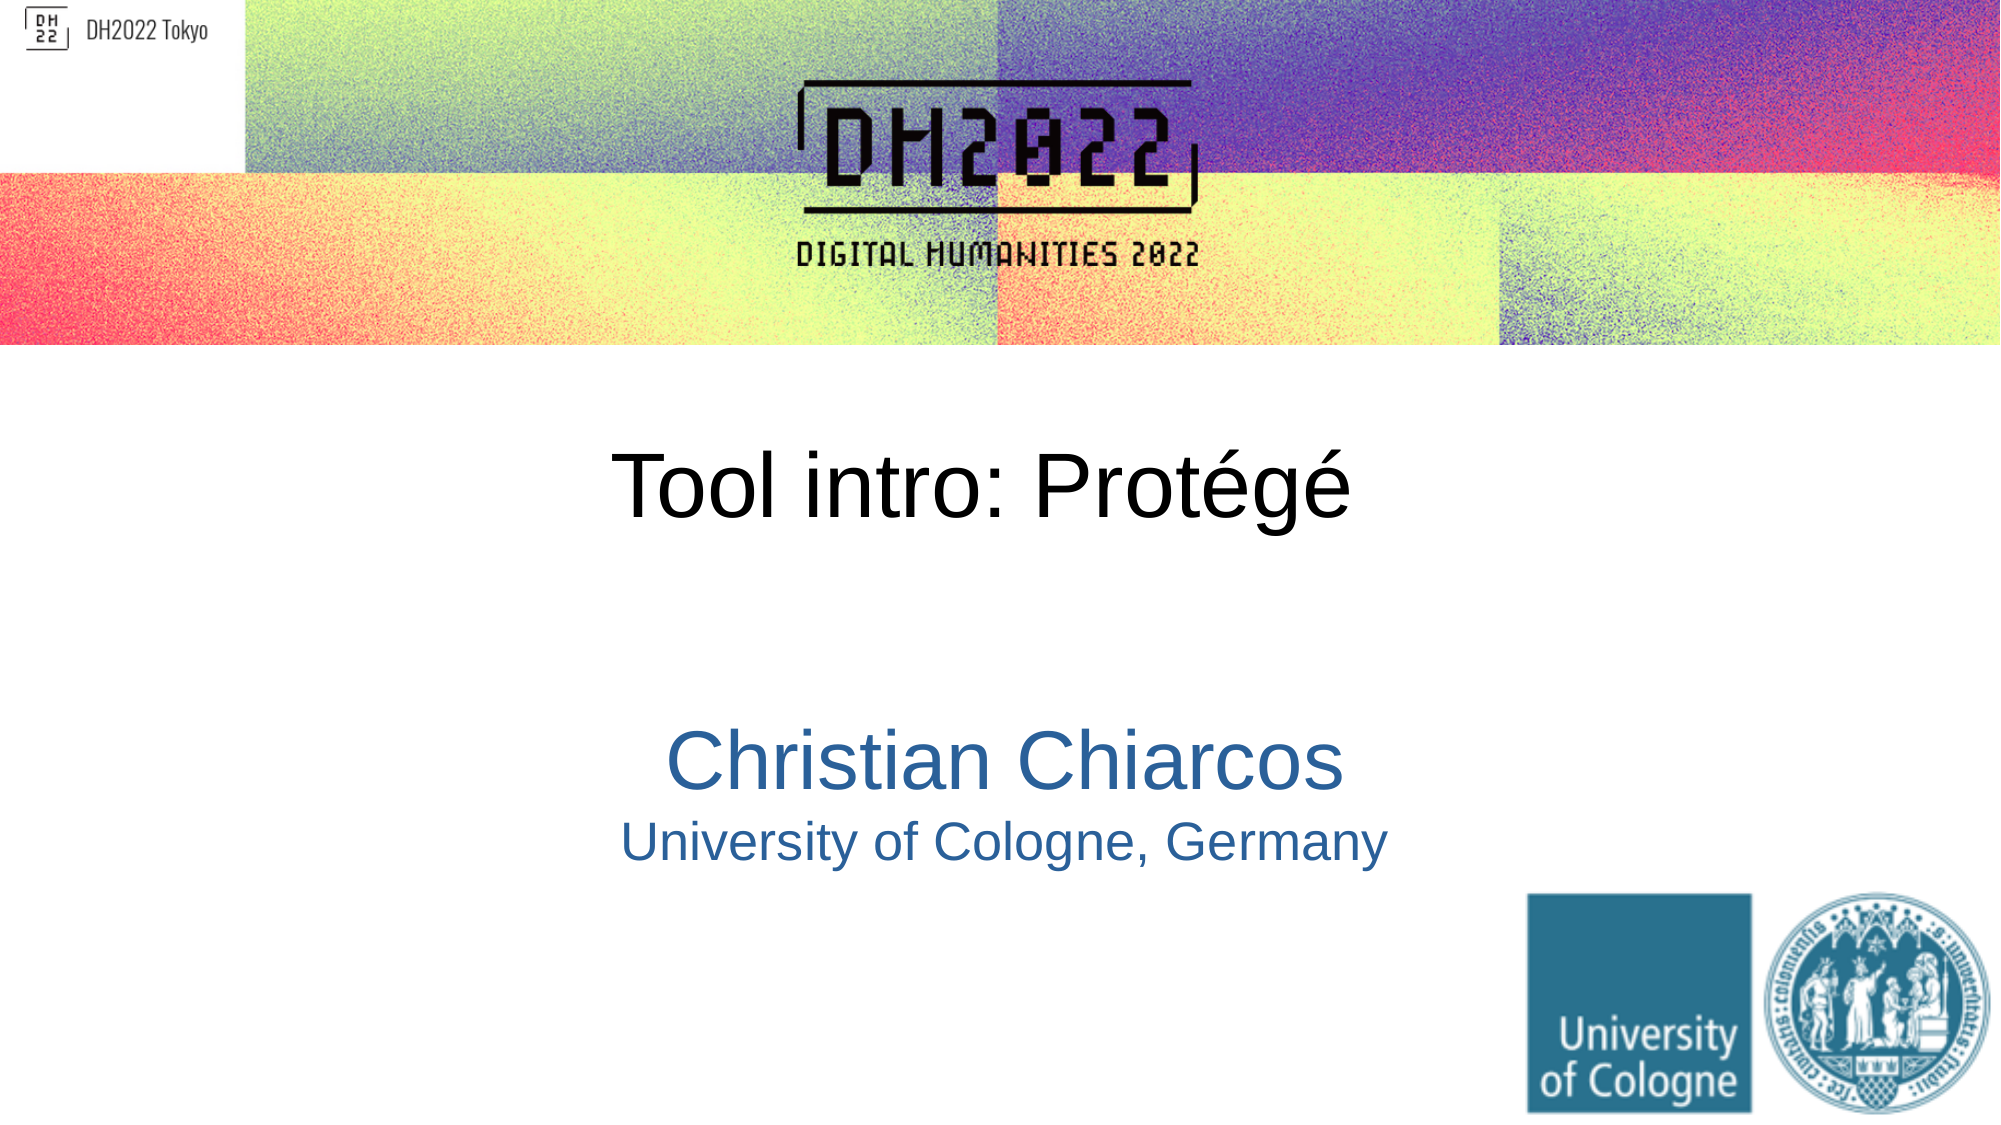

# Tool intro: Protégé
Christian Chiarcos
University of Cologne, Germany